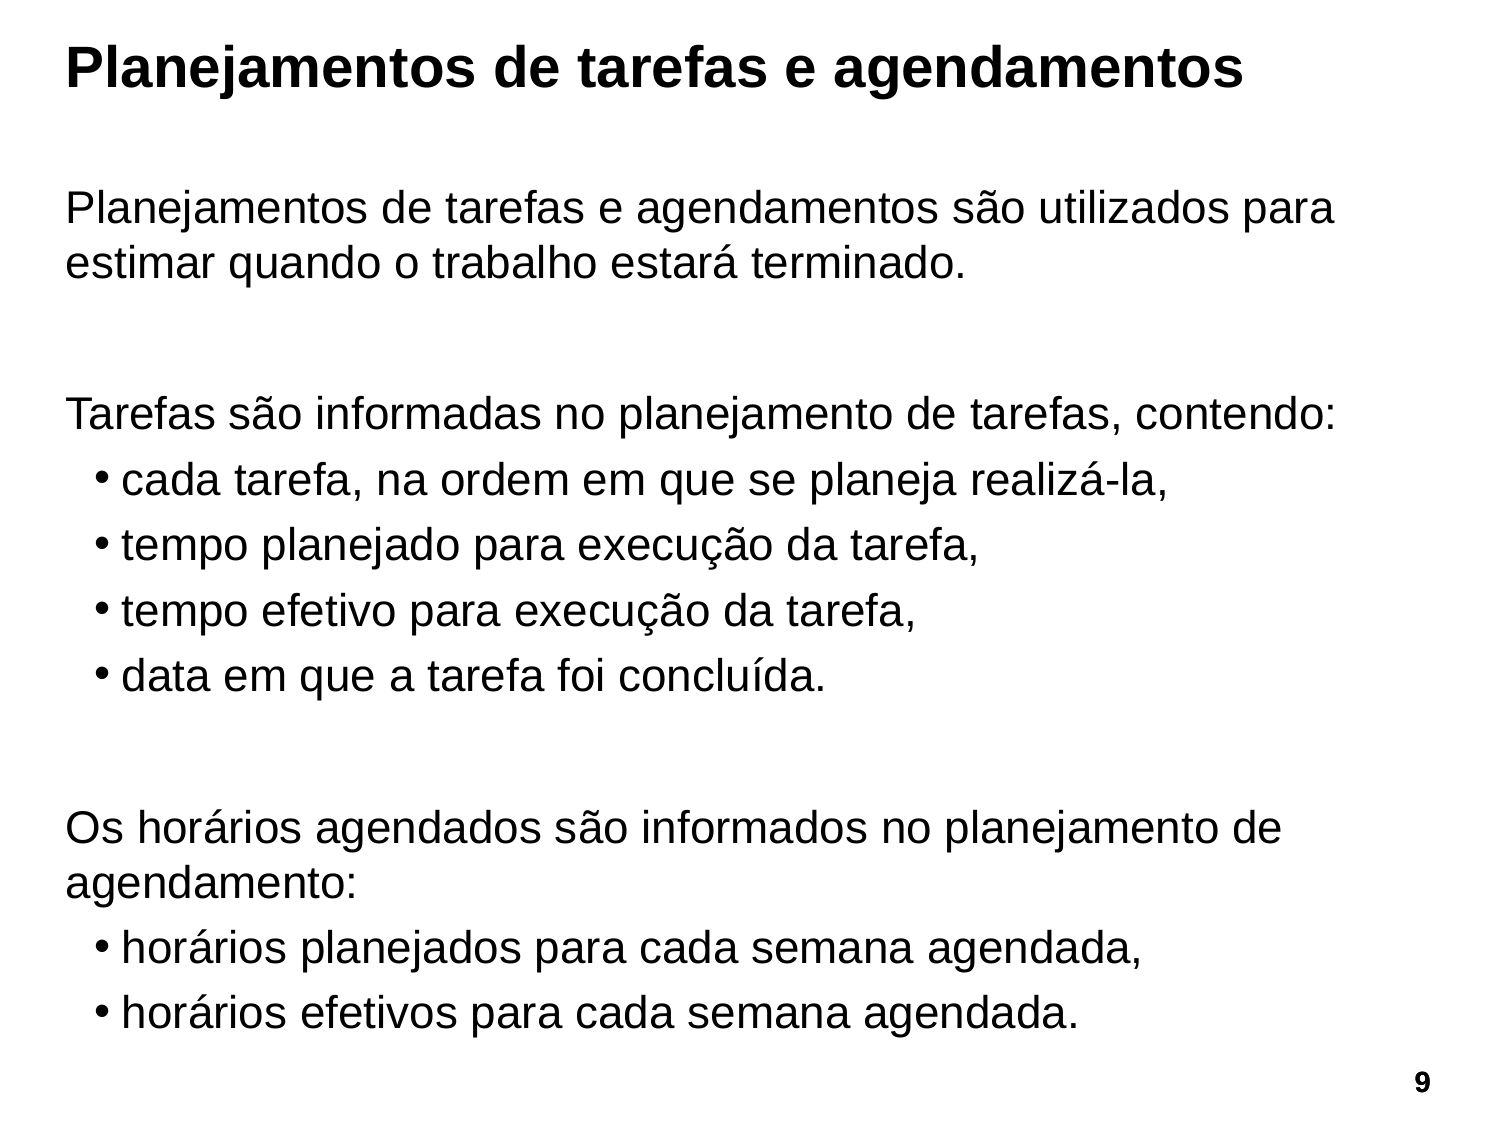

# Planejamentos de tarefas e agendamentos
Planejamentos de tarefas e agendamentos são utilizados para estimar quando o trabalho estará terminado.
Tarefas são informadas no planejamento de tarefas, contendo:
cada tarefa, na ordem em que se planeja realizá-la,
tempo planejado para execução da tarefa,
tempo efetivo para execução da tarefa,
data em que a tarefa foi concluída.
Os horários agendados são informados no planejamento de agendamento:
horários planejados para cada semana agendada,
horários efetivos para cada semana agendada.